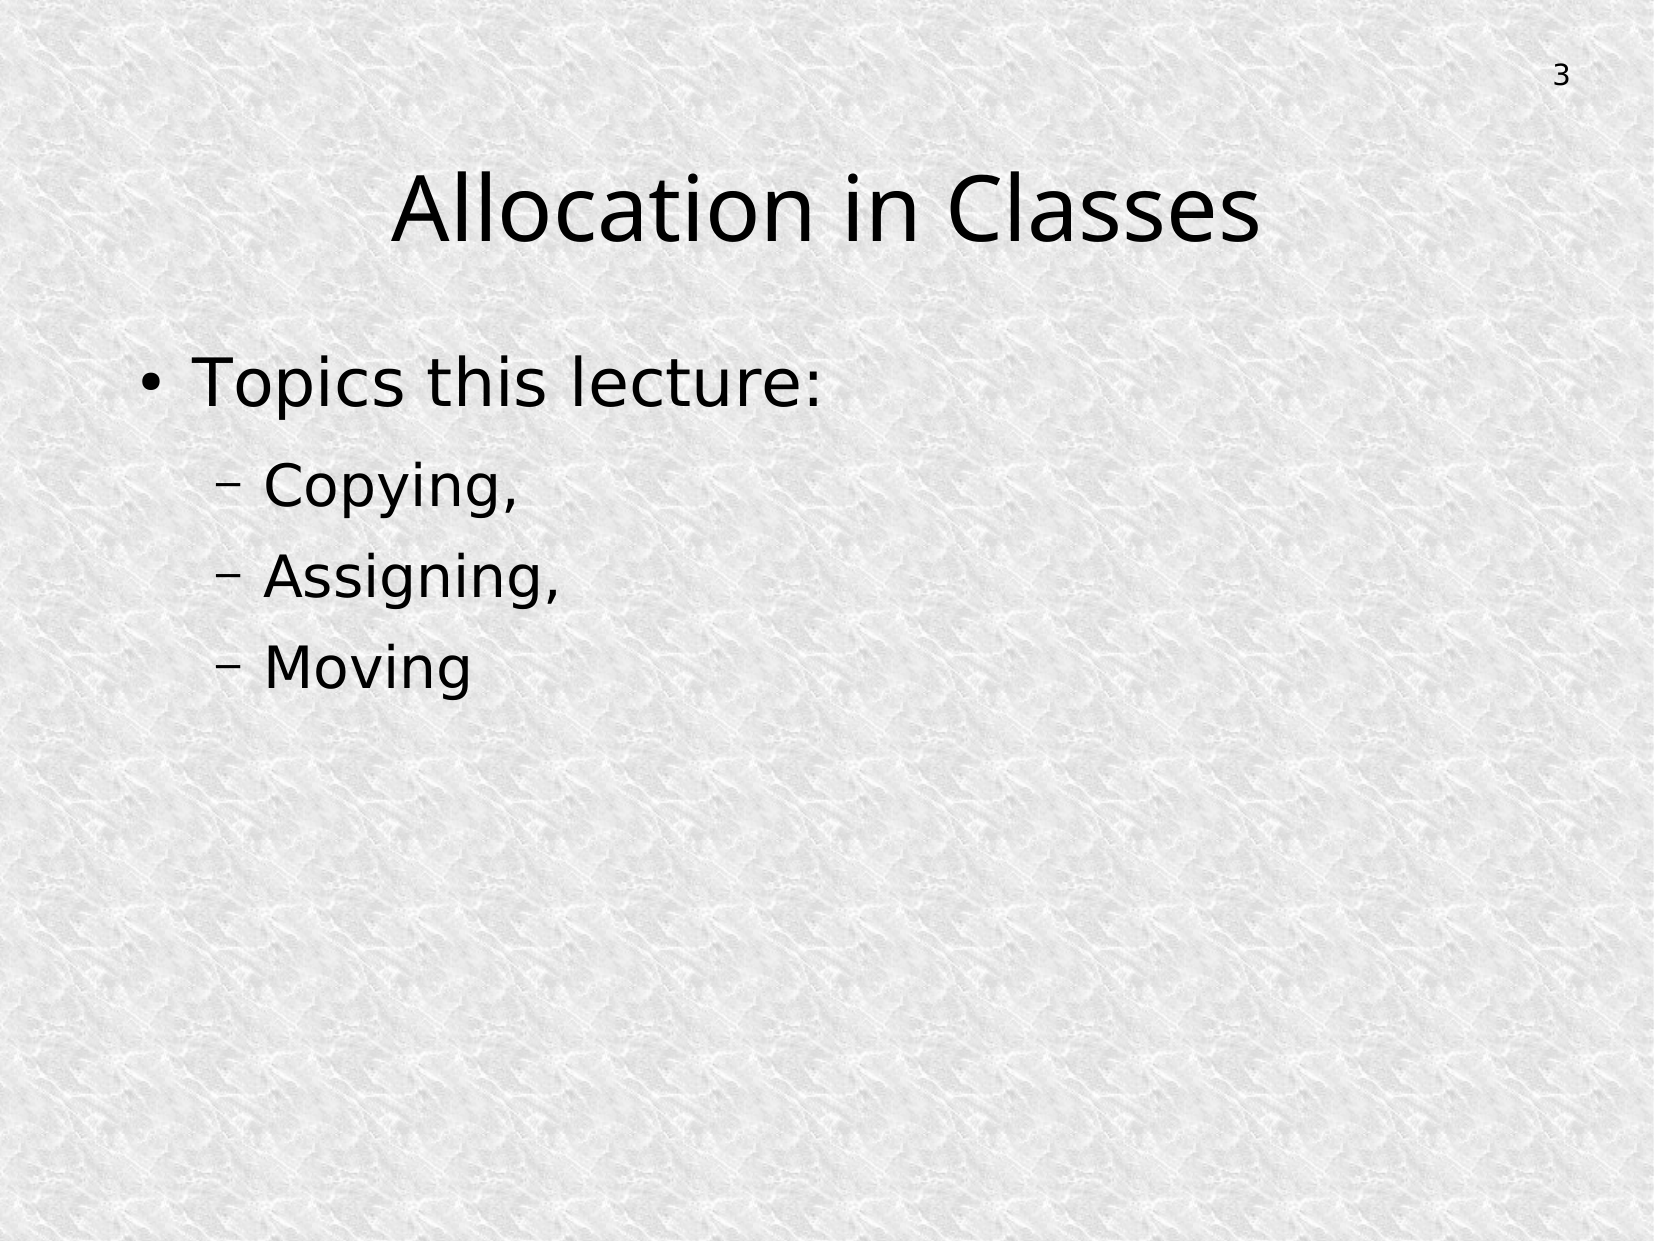

3
# Allocation in Classes
Topics this lecture:
Copying,
Assigning,
Moving